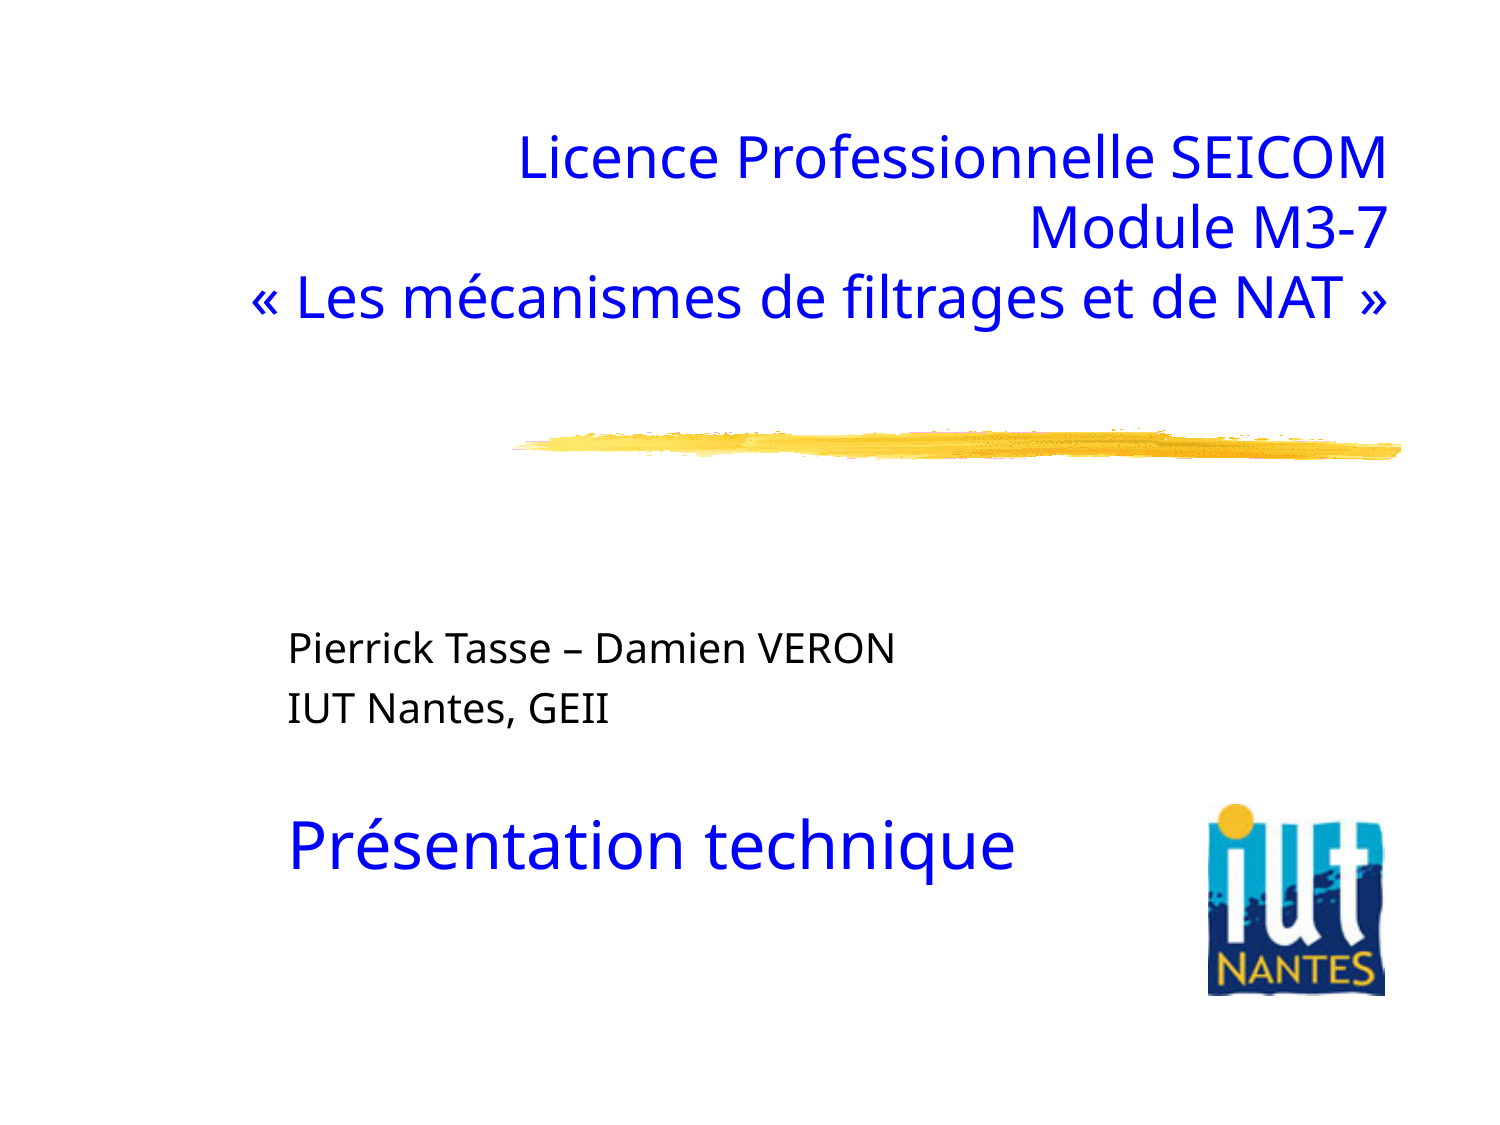

# Licence Professionnelle SEICOM Module M3-7 « Les mécanismes de filtrages et de NAT »
Pierrick Tasse – Damien VERON
IUT Nantes, GEII
Présentation technique